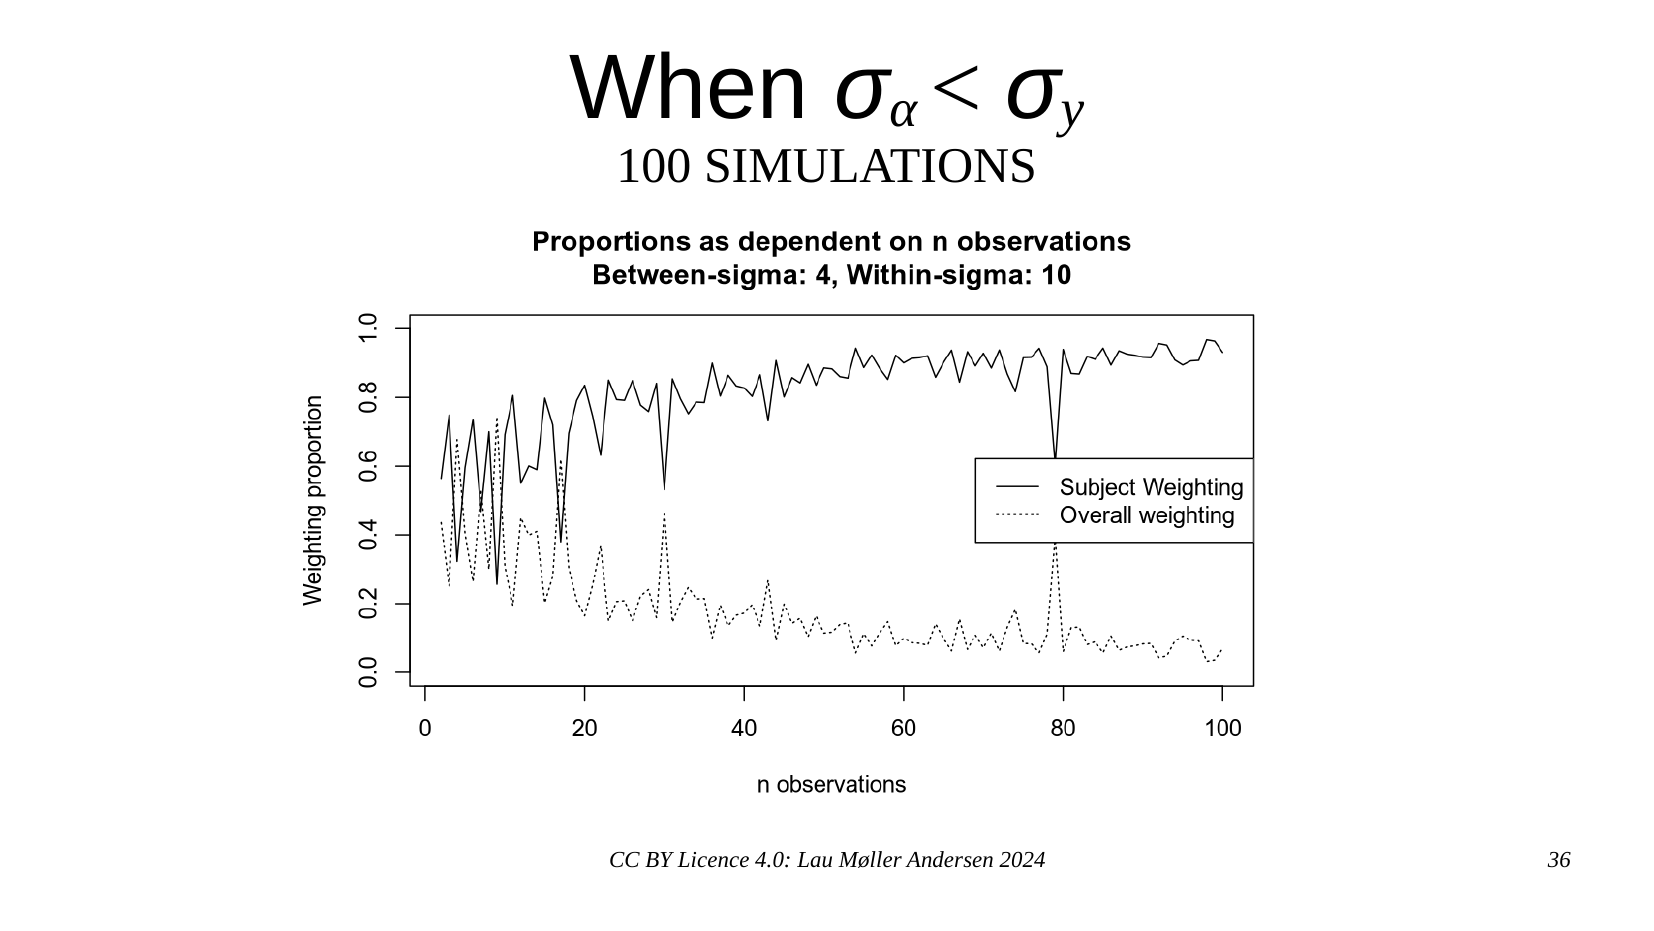

# When σα < σy 100 SIMULATIONS
CC BY Licence 4.0: Lau Møller Andersen 2024
36